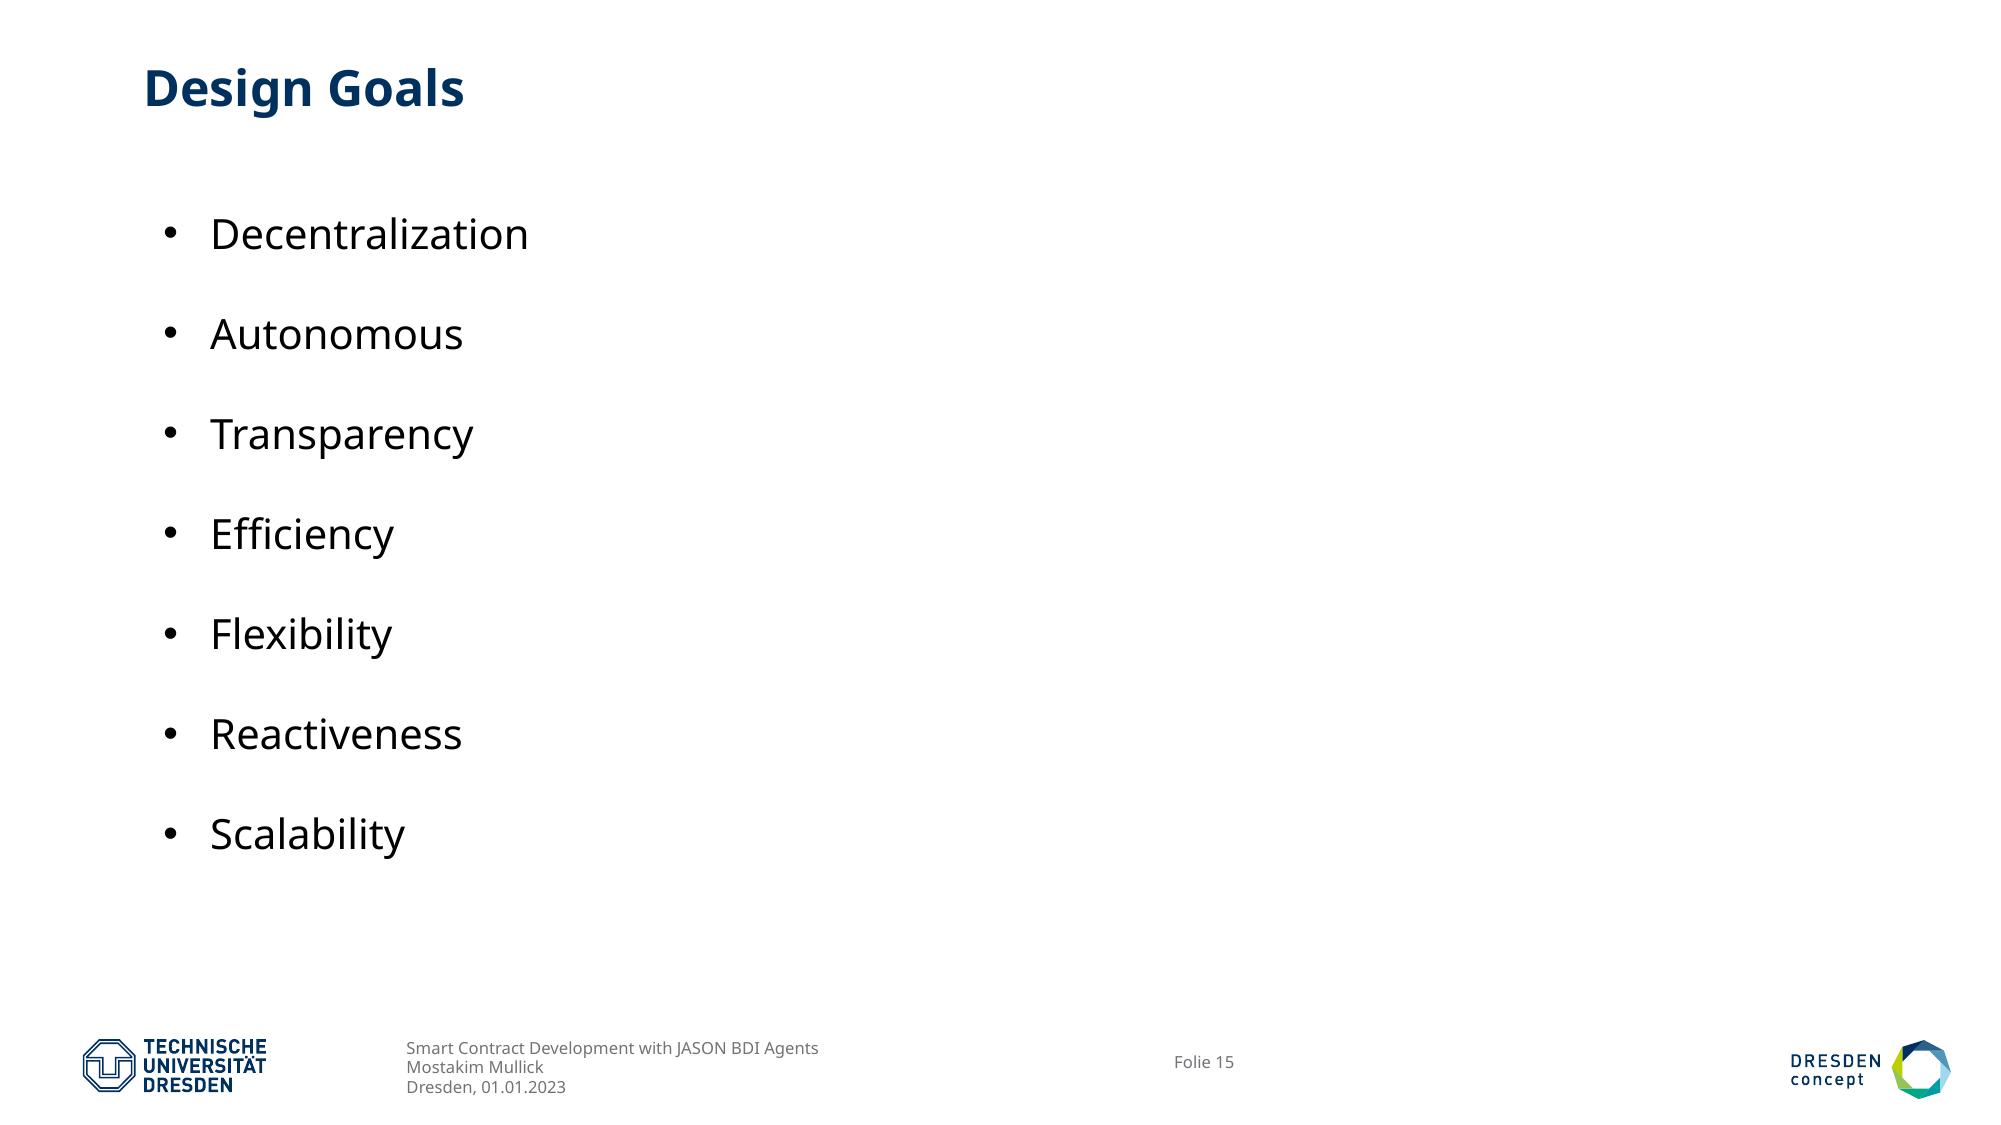

# Design Goals
Decentralization
Autonomous
Transparency
Efficiency
Flexibility
Reactiveness
Scalability